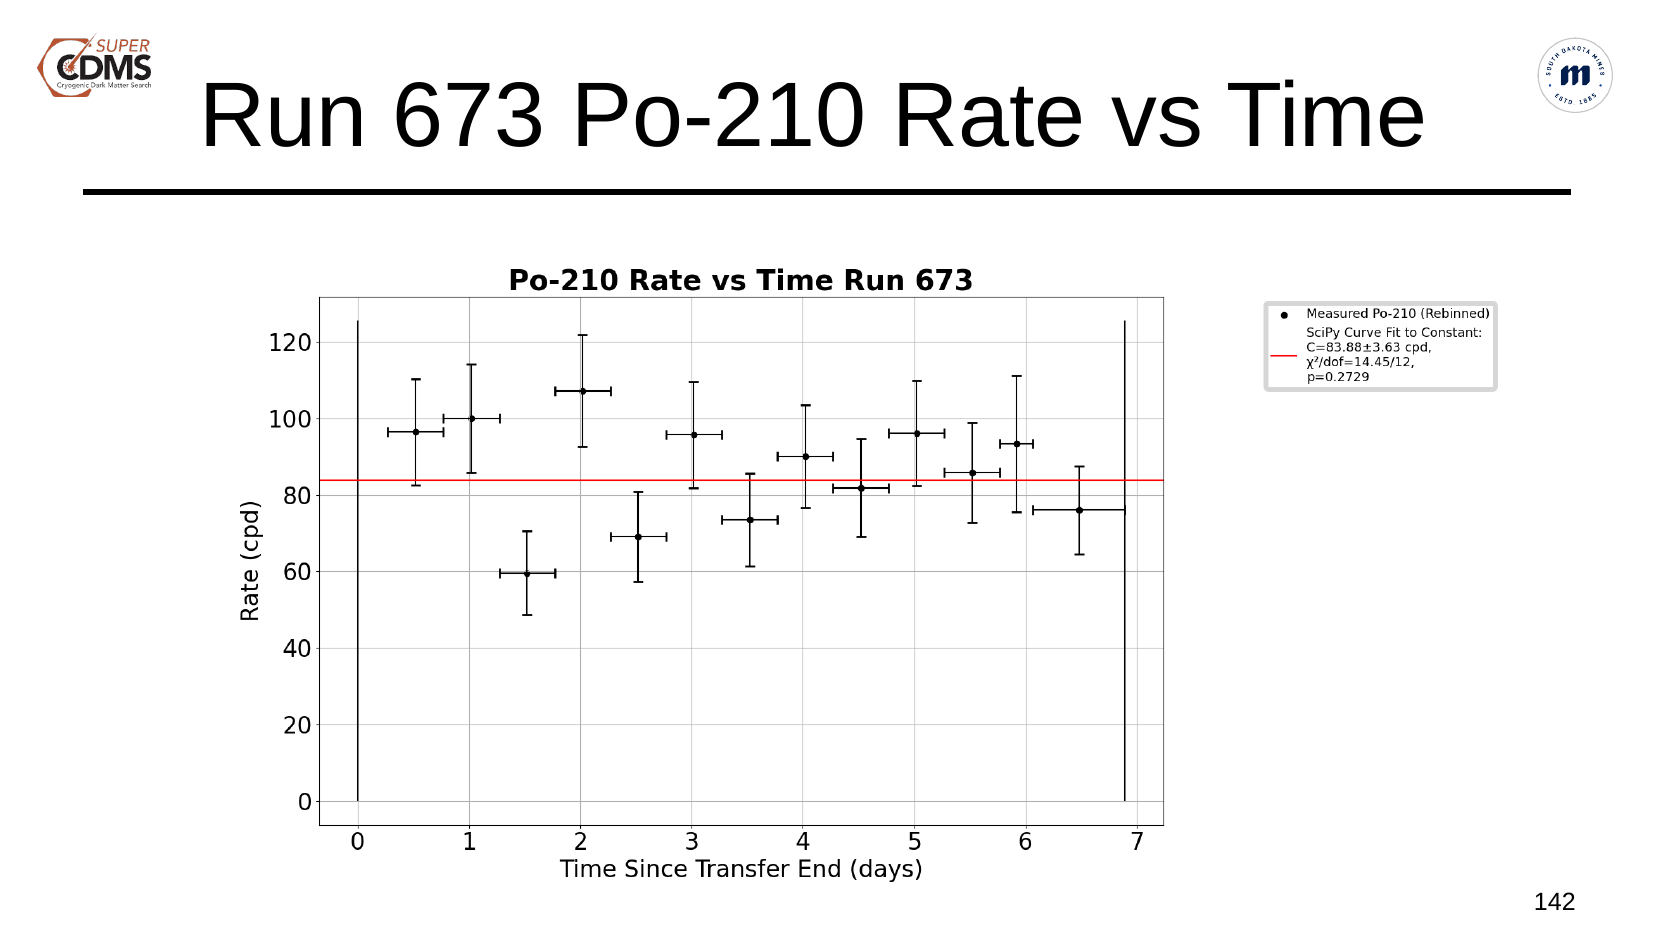

# Run 673 Po-210 Rate vs Time